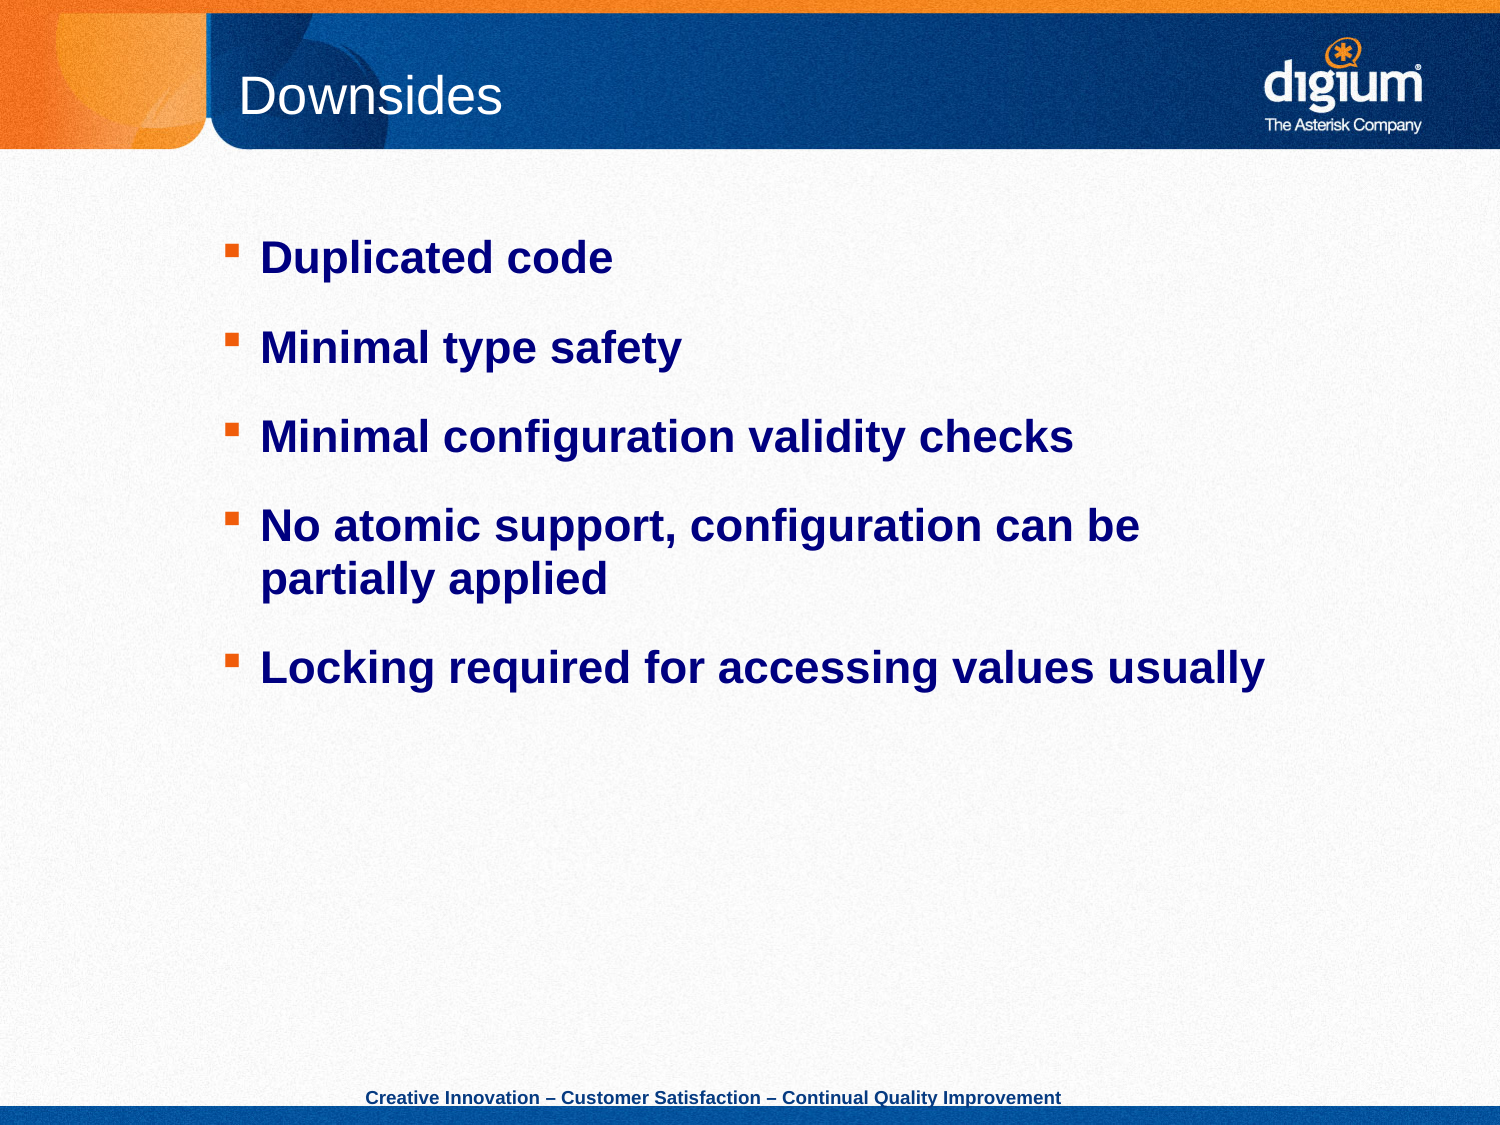

# Downsides
Duplicated code
Minimal type safety
Minimal configuration validity checks
No atomic support, configuration can be partially applied
Locking required for accessing values usually